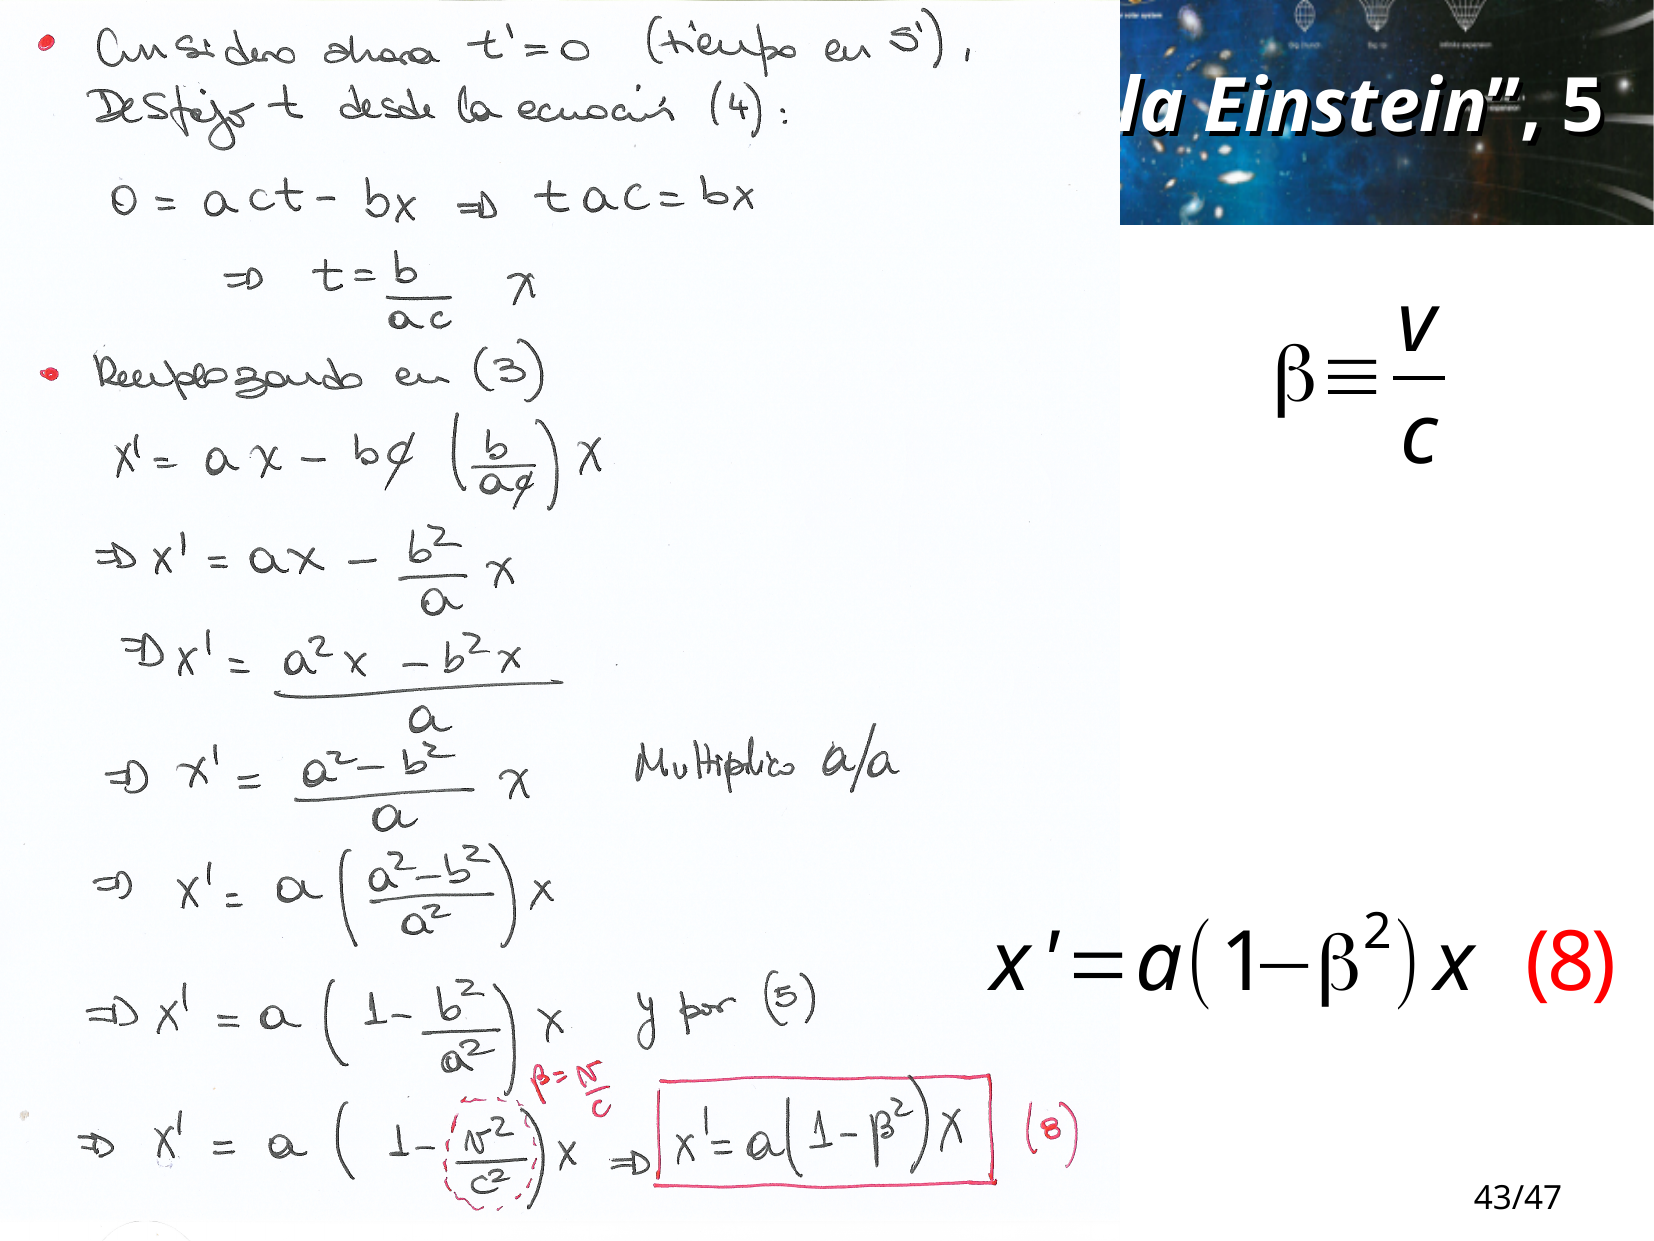

# Derivación “a la Einstein”, 5
H. Asorey - Física IV B
43